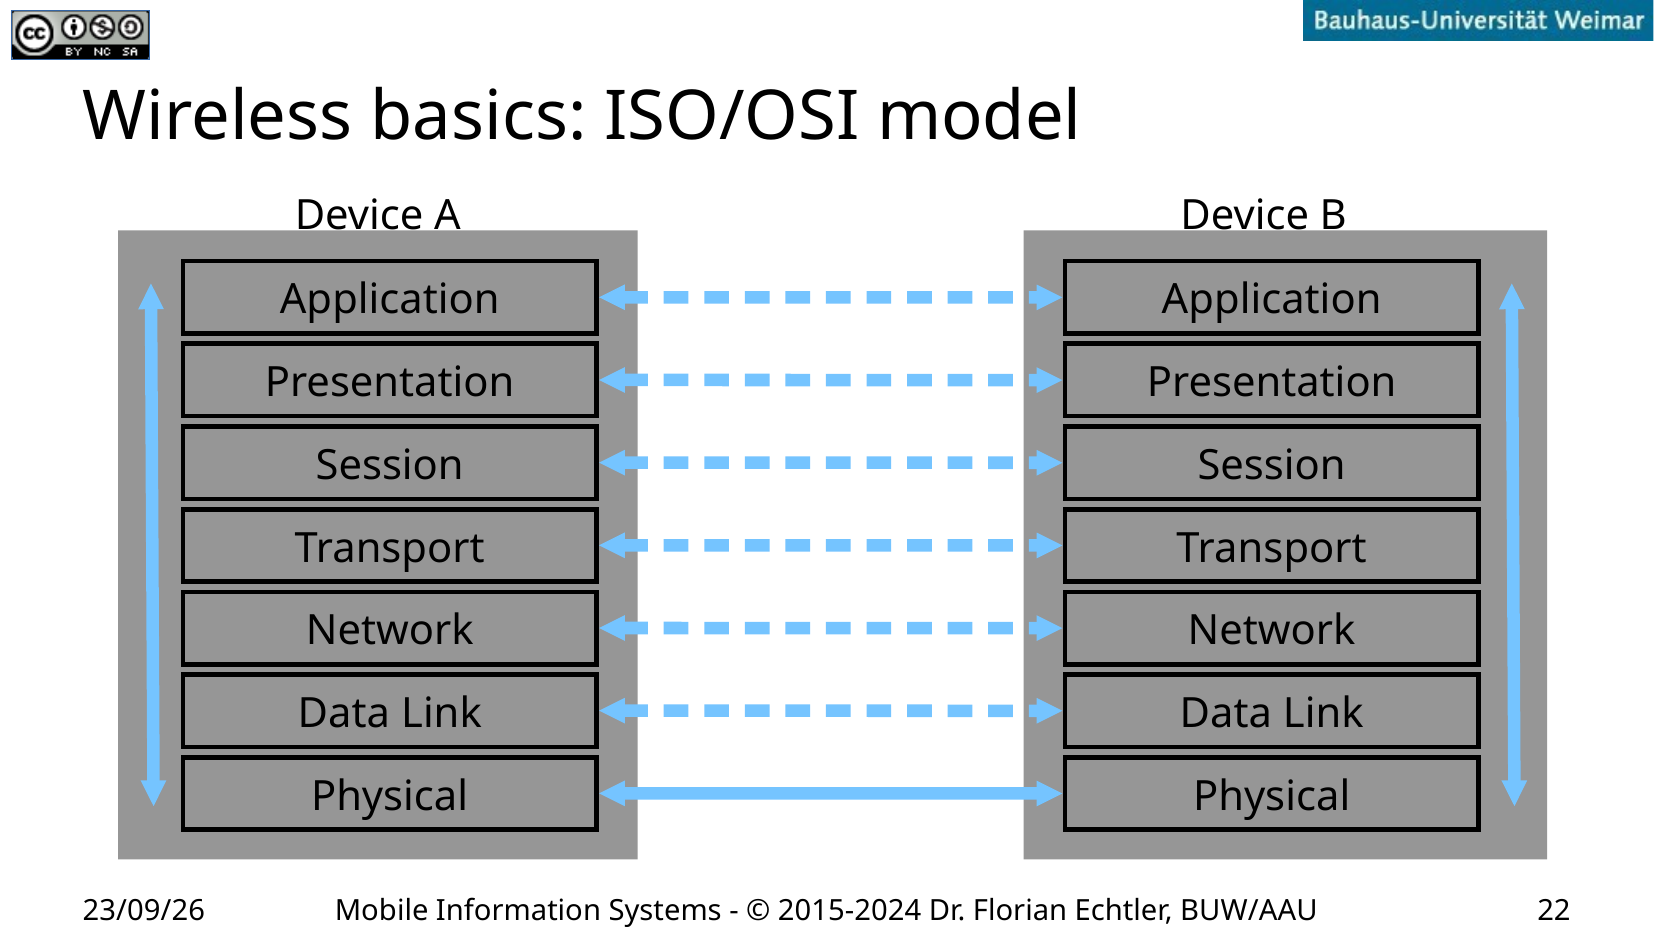

# Wireless basics: ISO/OSI model
Device A
Device B
Application
Application
Presentation
Presentation
Session
Session
Transport
Transport
Network
Network
Data Link
Data Link
Physical
Physical
Mobile Information Systems - © 2015-2024 Dr. Florian Echtler, BUW/AAU
22